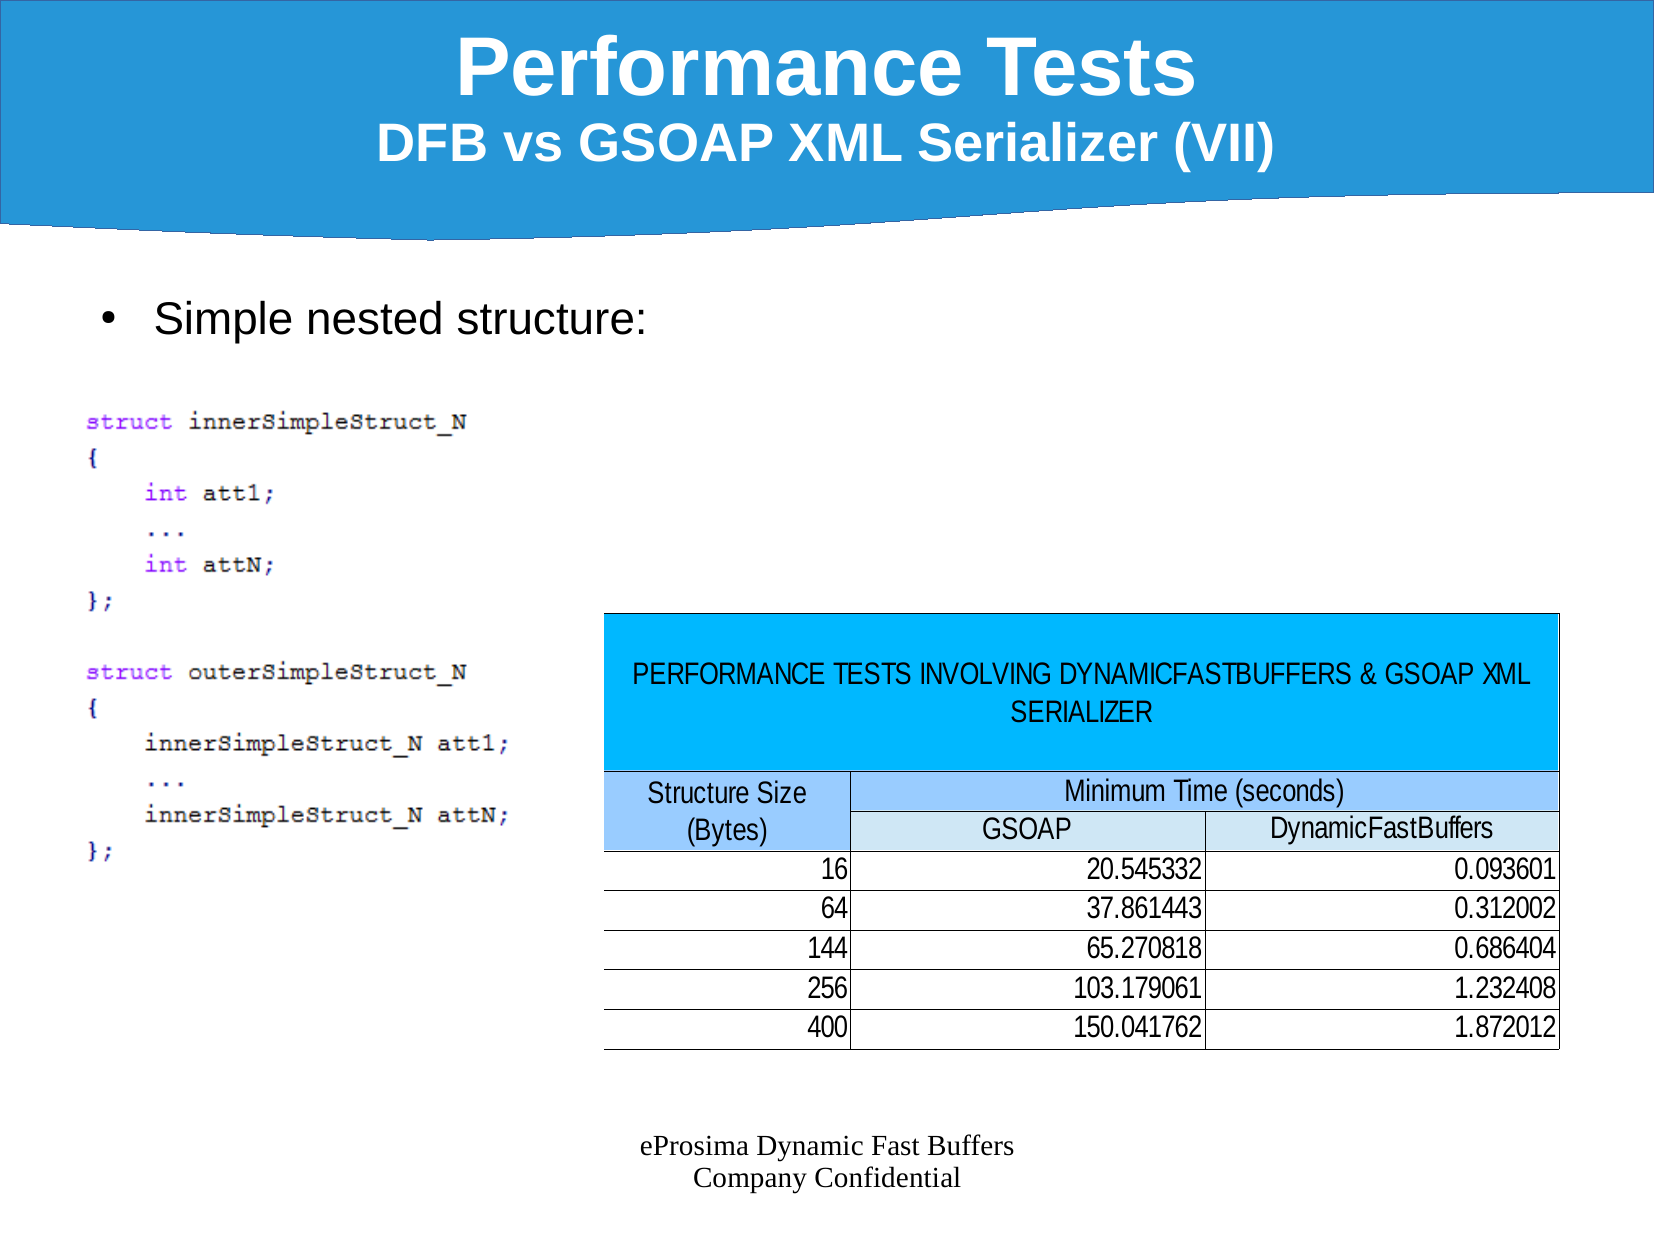

Performance Tests
DFB vs GSOAP XML Serializer (VII)
# Simple nested structure:
eProsima Dynamic Fast Buffers